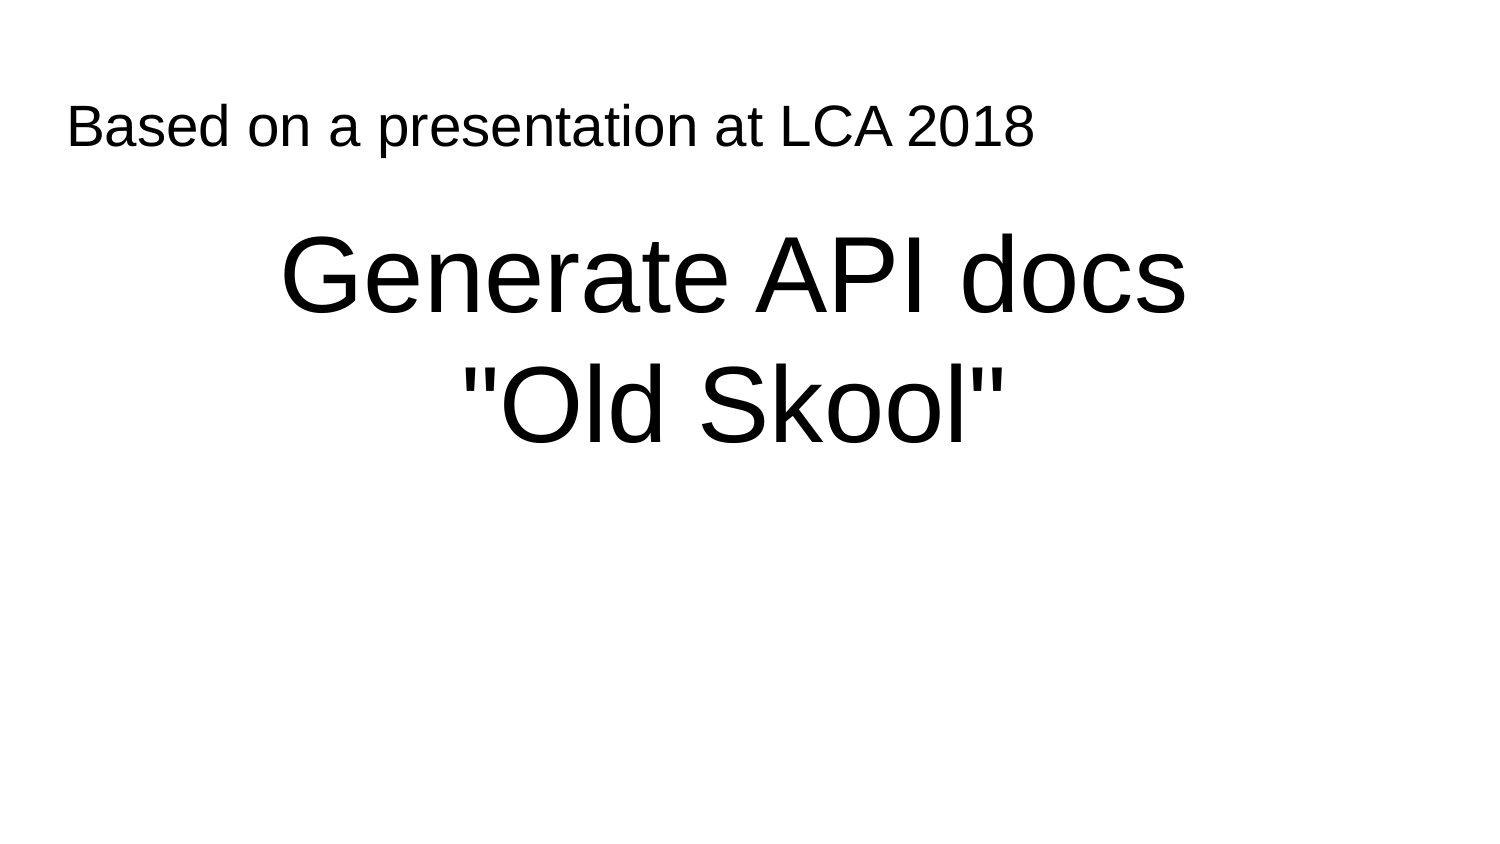

# Based on a presentation at LCA 2018
Generate API docs
"Old Skool"